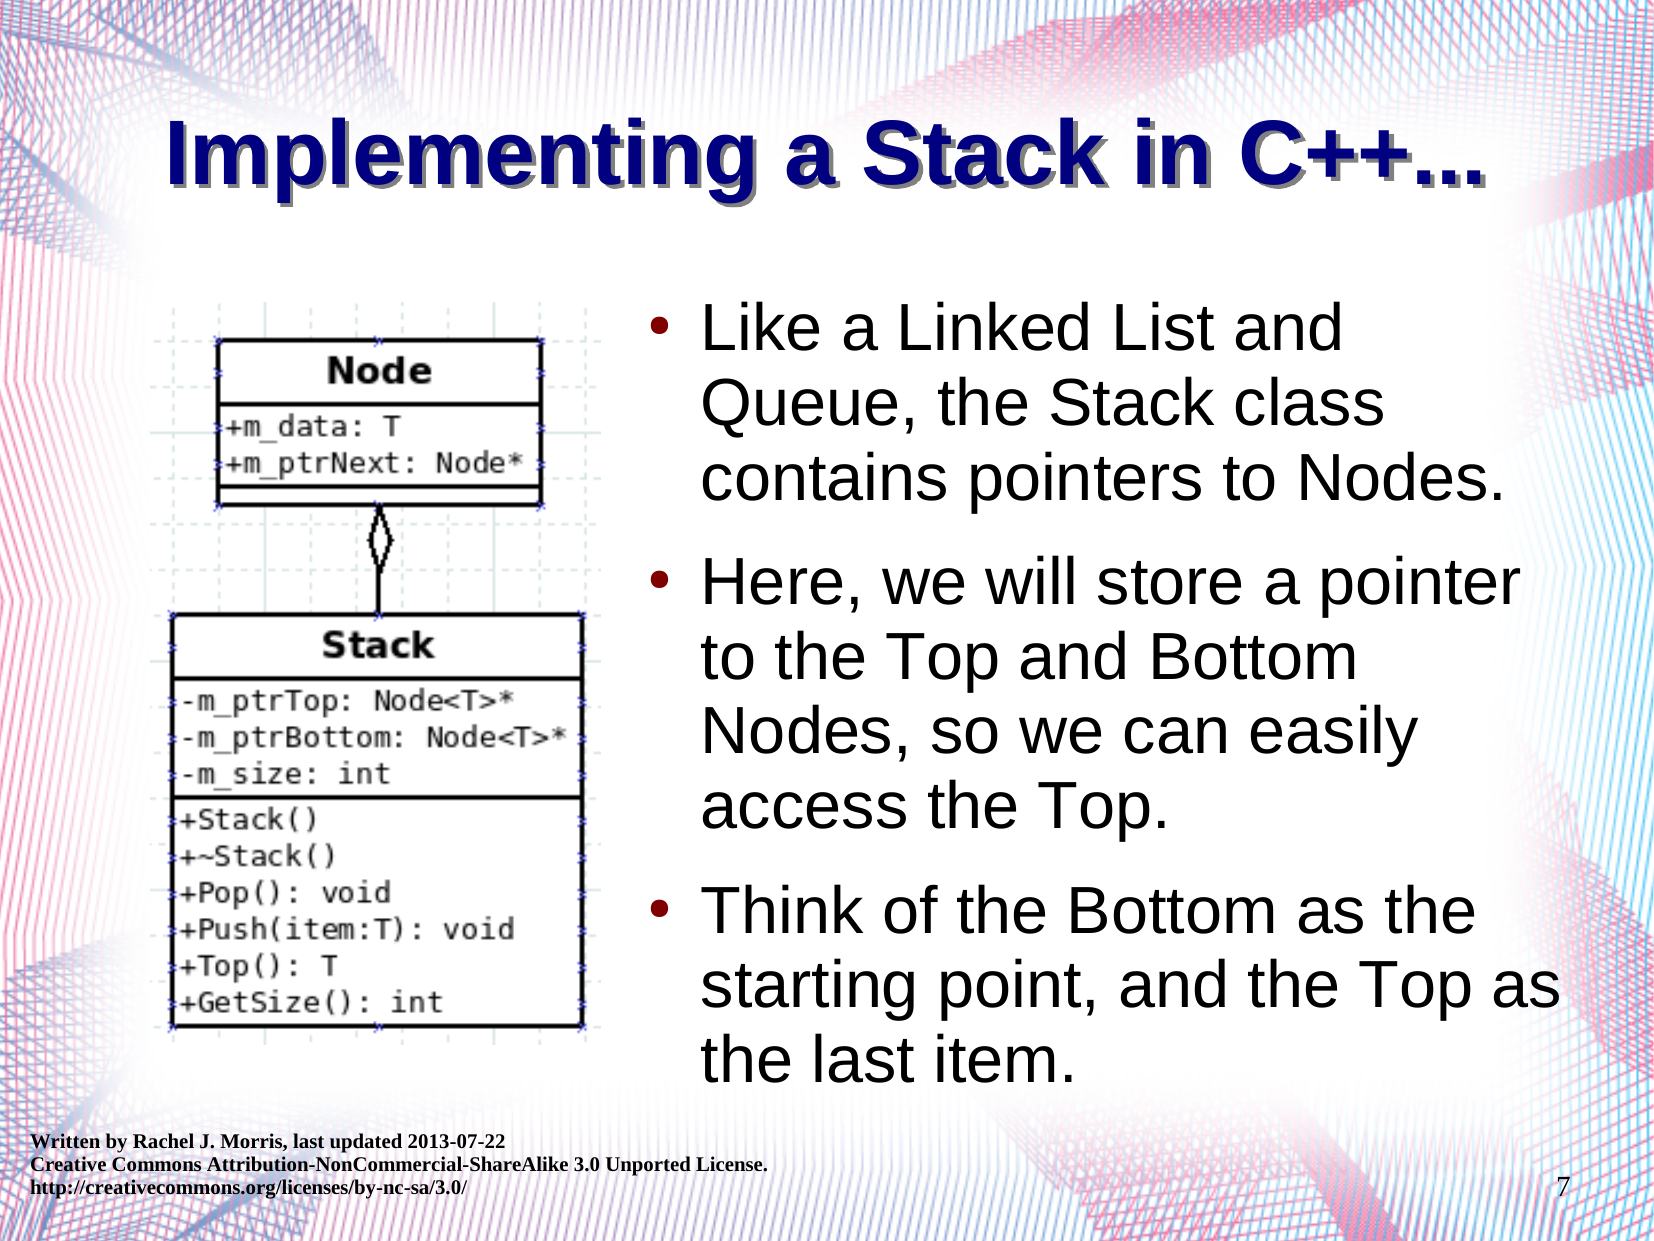

# Implementing a Stack in C++...
Like a Linked List and Queue, the Stack class contains pointers to Nodes.
Here, we will store a pointer to the Top and Bottom Nodes, so we can easily access the Top.
Think of the Bottom as the starting point, and the Top as the last item.
7